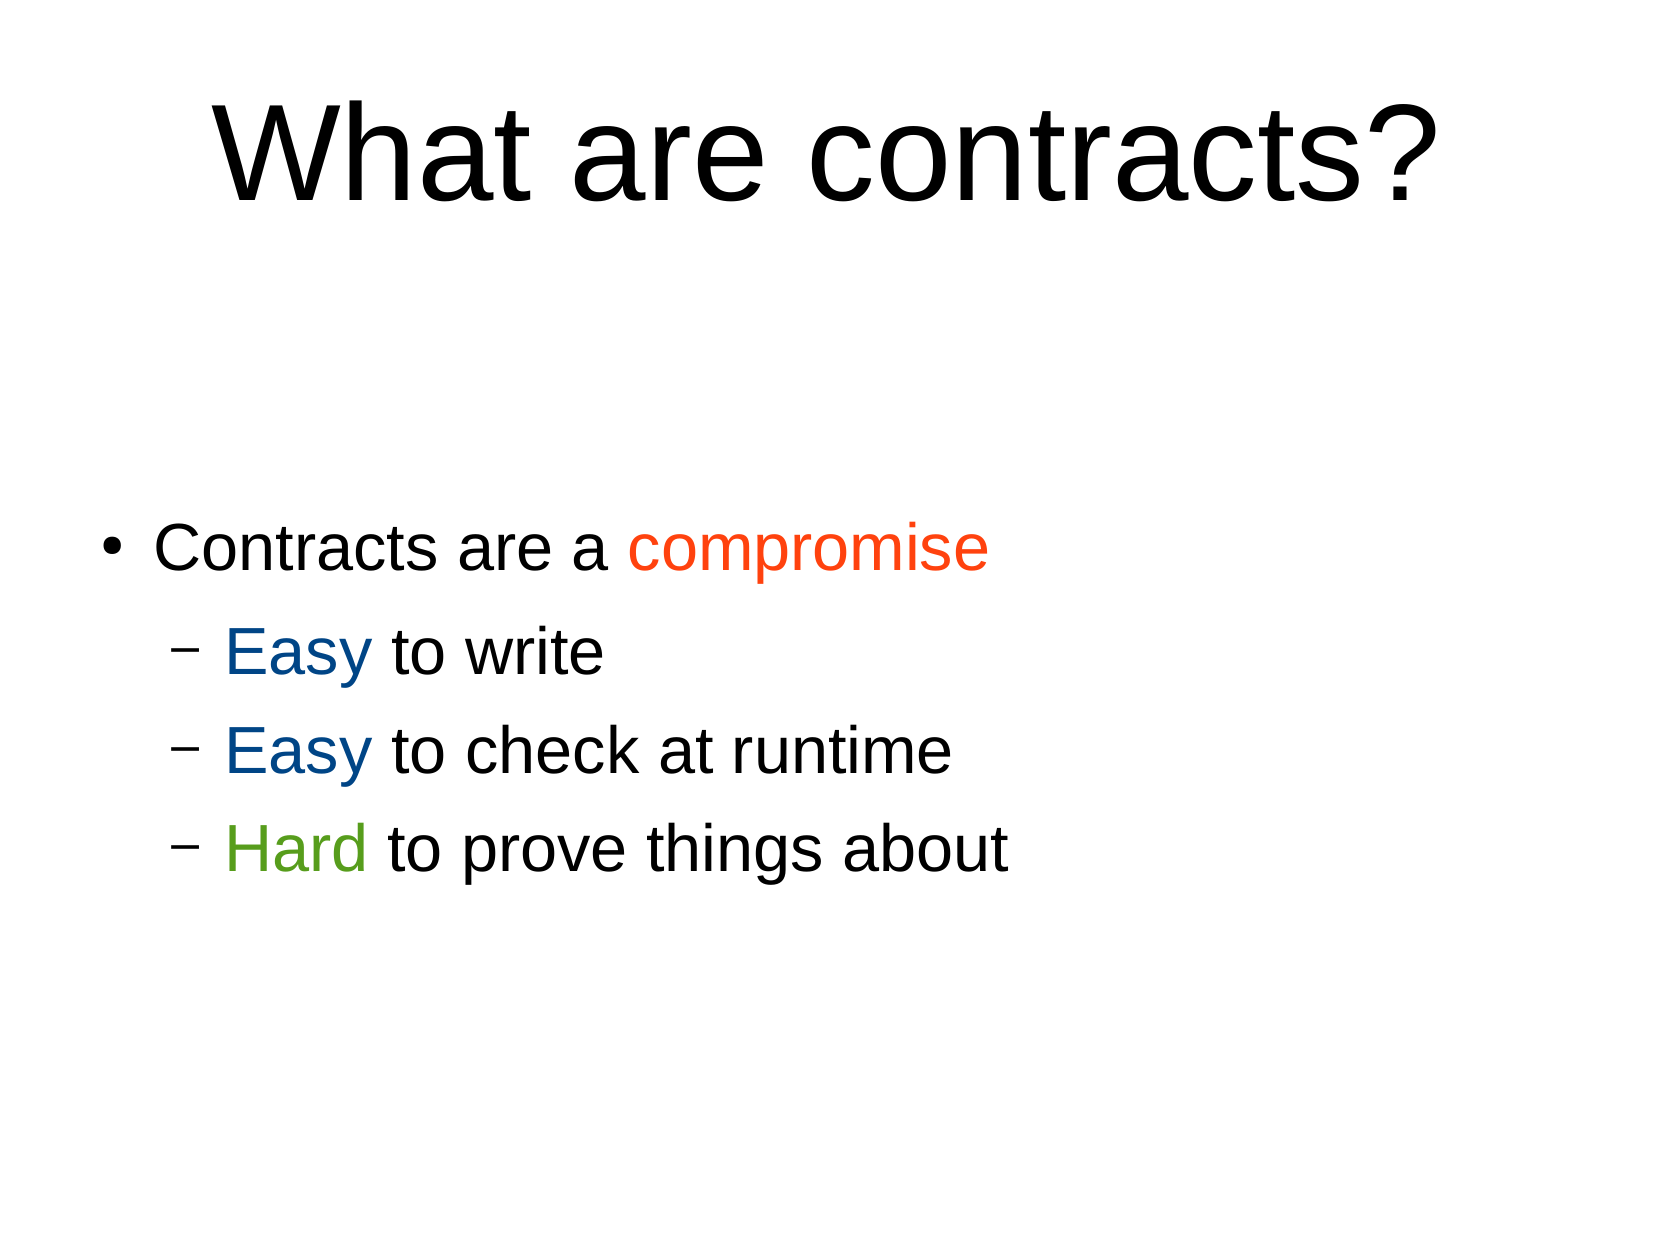

# What are contracts?
Contracts are a compromise
Easy to write
Easy to check at runtime
Hard to prove things about